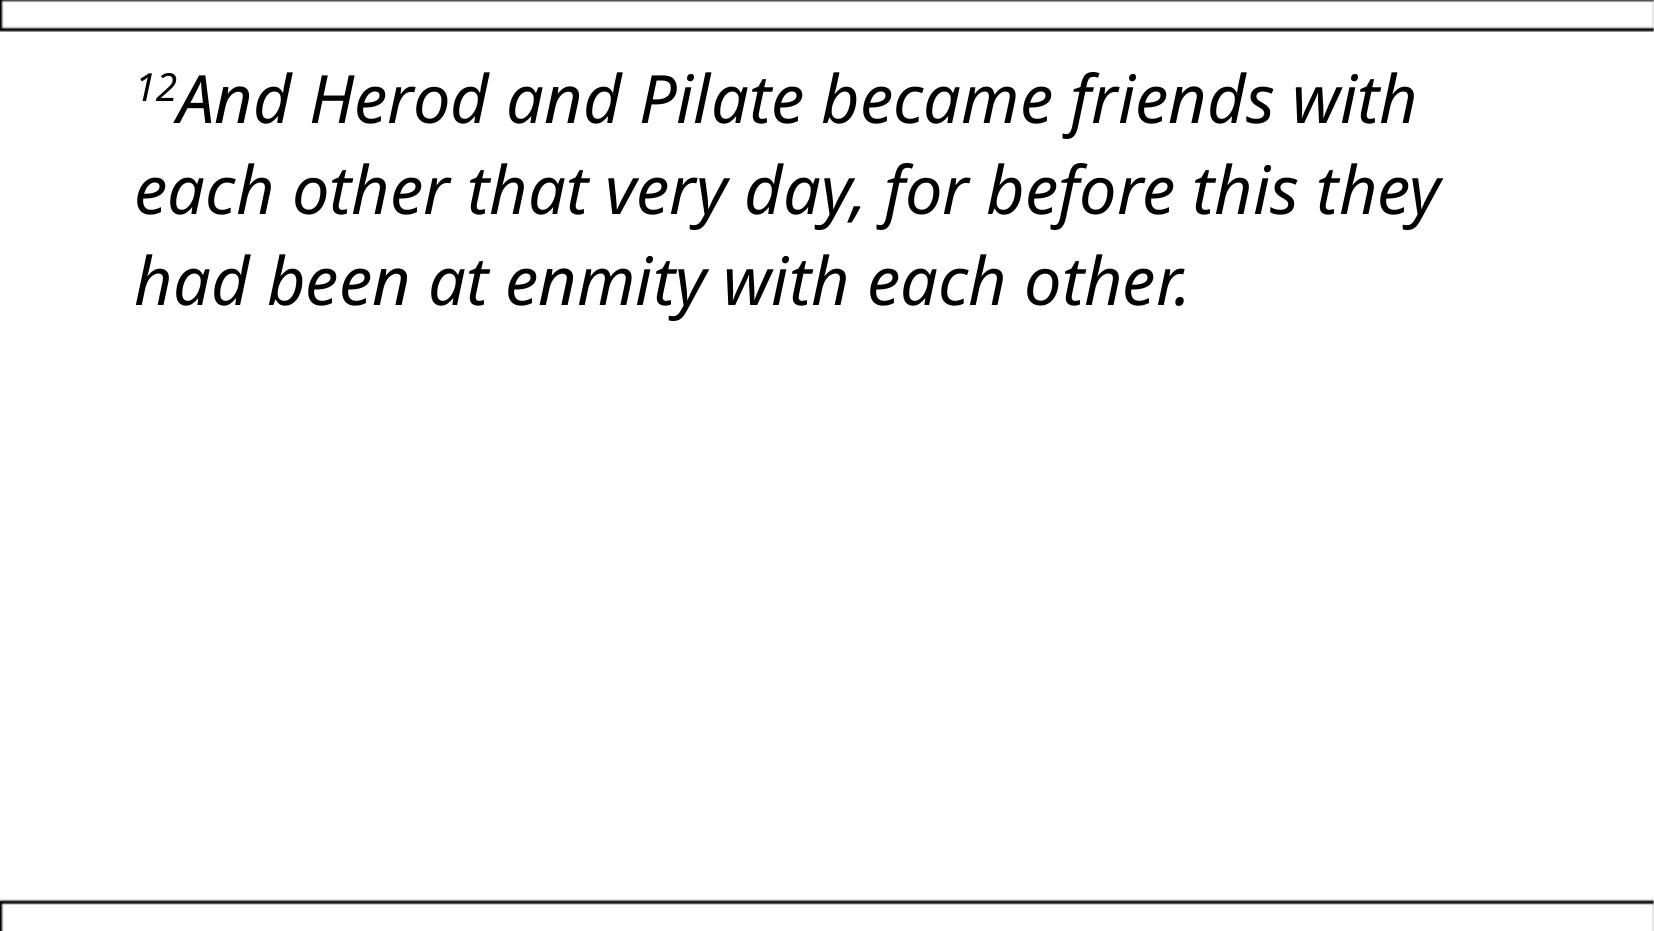

12And Herod and Pilate became friends with each other that very day, for before this they had been at enmity with each other.